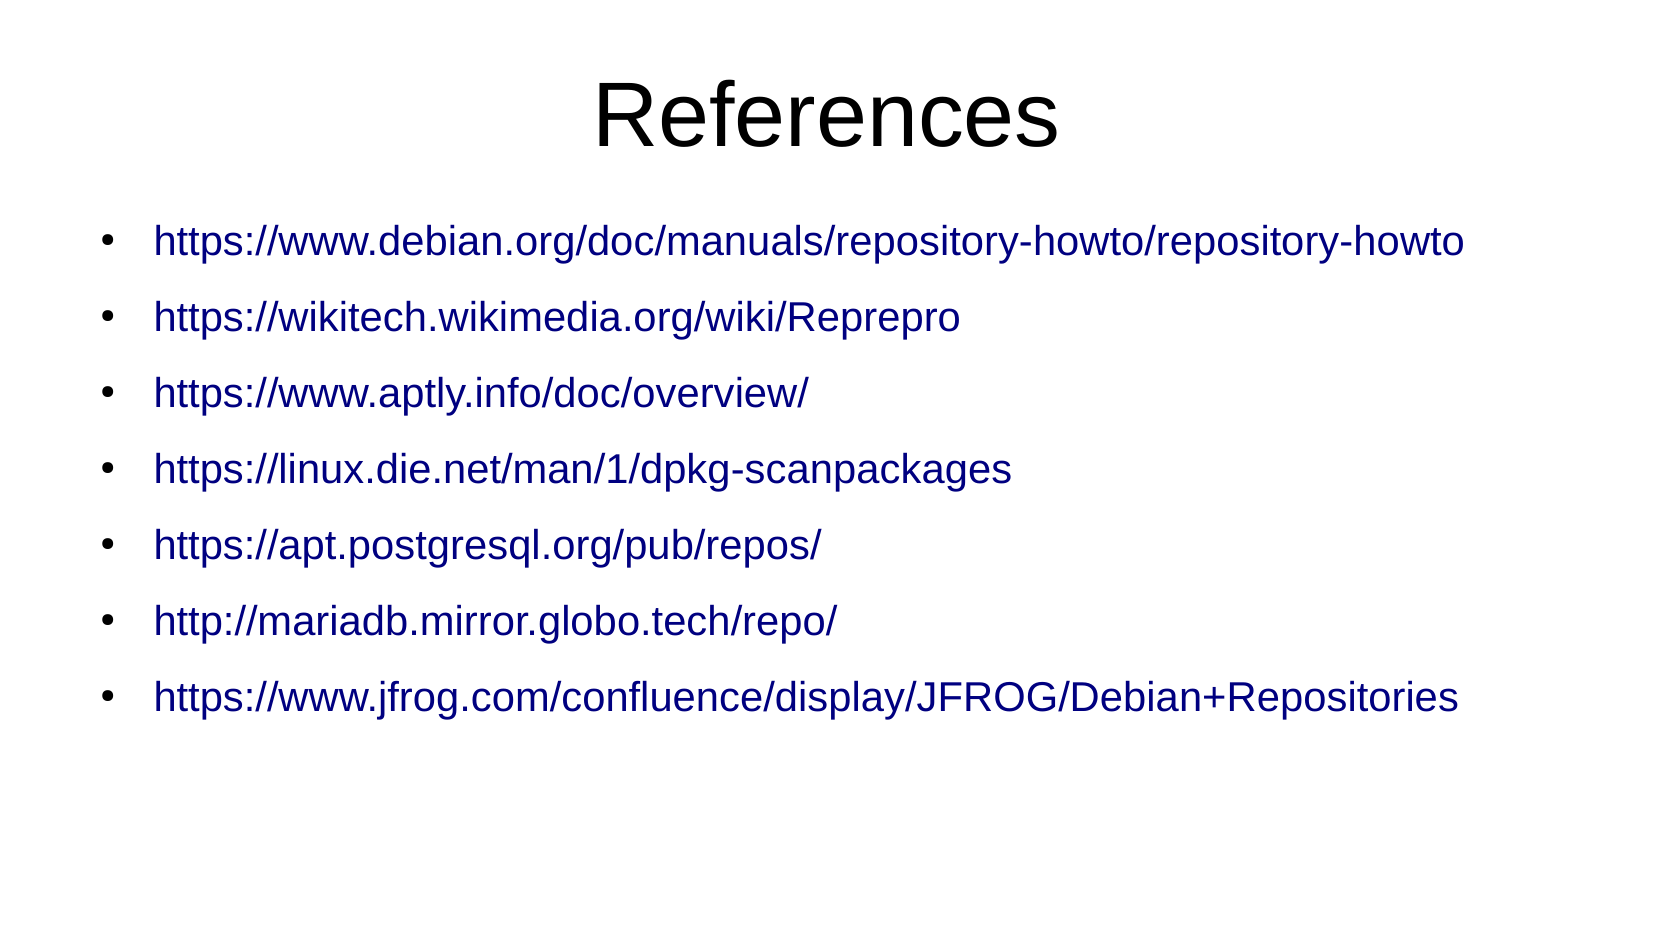

# References
https://www.debian.org/doc/manuals/repository-howto/repository-howto
https://wikitech.wikimedia.org/wiki/Reprepro
https://www.aptly.info/doc/overview/
https://linux.die.net/man/1/dpkg-scanpackages
https://apt.postgresql.org/pub/repos/
http://mariadb.mirror.globo.tech/repo/
https://www.jfrog.com/confluence/display/JFROG/Debian+Repositories